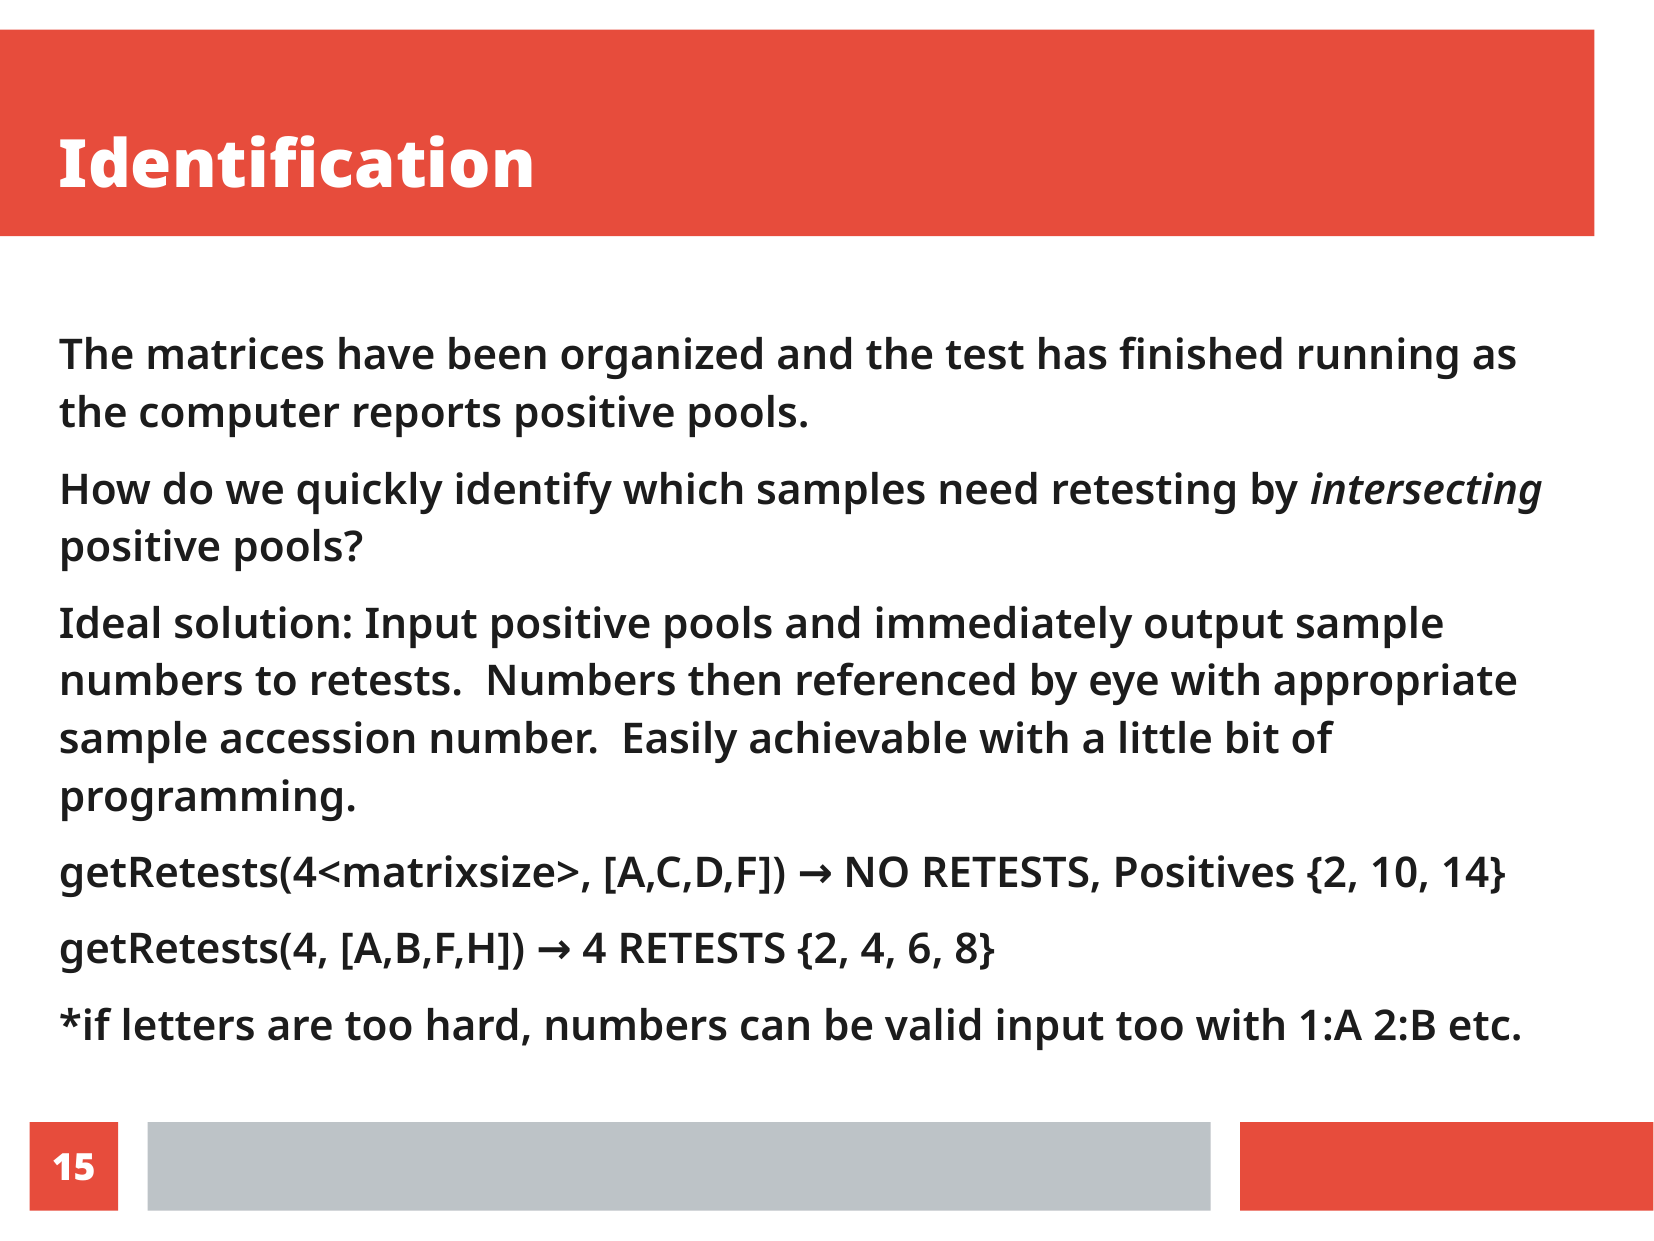

# Identification
The matrices have been organized and the test has finished running as the computer reports positive pools.
How do we quickly identify which samples need retesting by intersecting positive pools?
Ideal solution: Input positive pools and immediately output sample numbers to retests. Numbers then referenced by eye with appropriate sample accession number. Easily achievable with a little bit of programming.
getRetests(4<matrixsize>, [A,C,D,F]) → NO RETESTS, Positives {2, 10, 14}
getRetests(4, [A,B,F,H]) → 4 RETESTS {2, 4, 6, 8}
*if letters are too hard, numbers can be valid input too with 1:A 2:B etc.
15